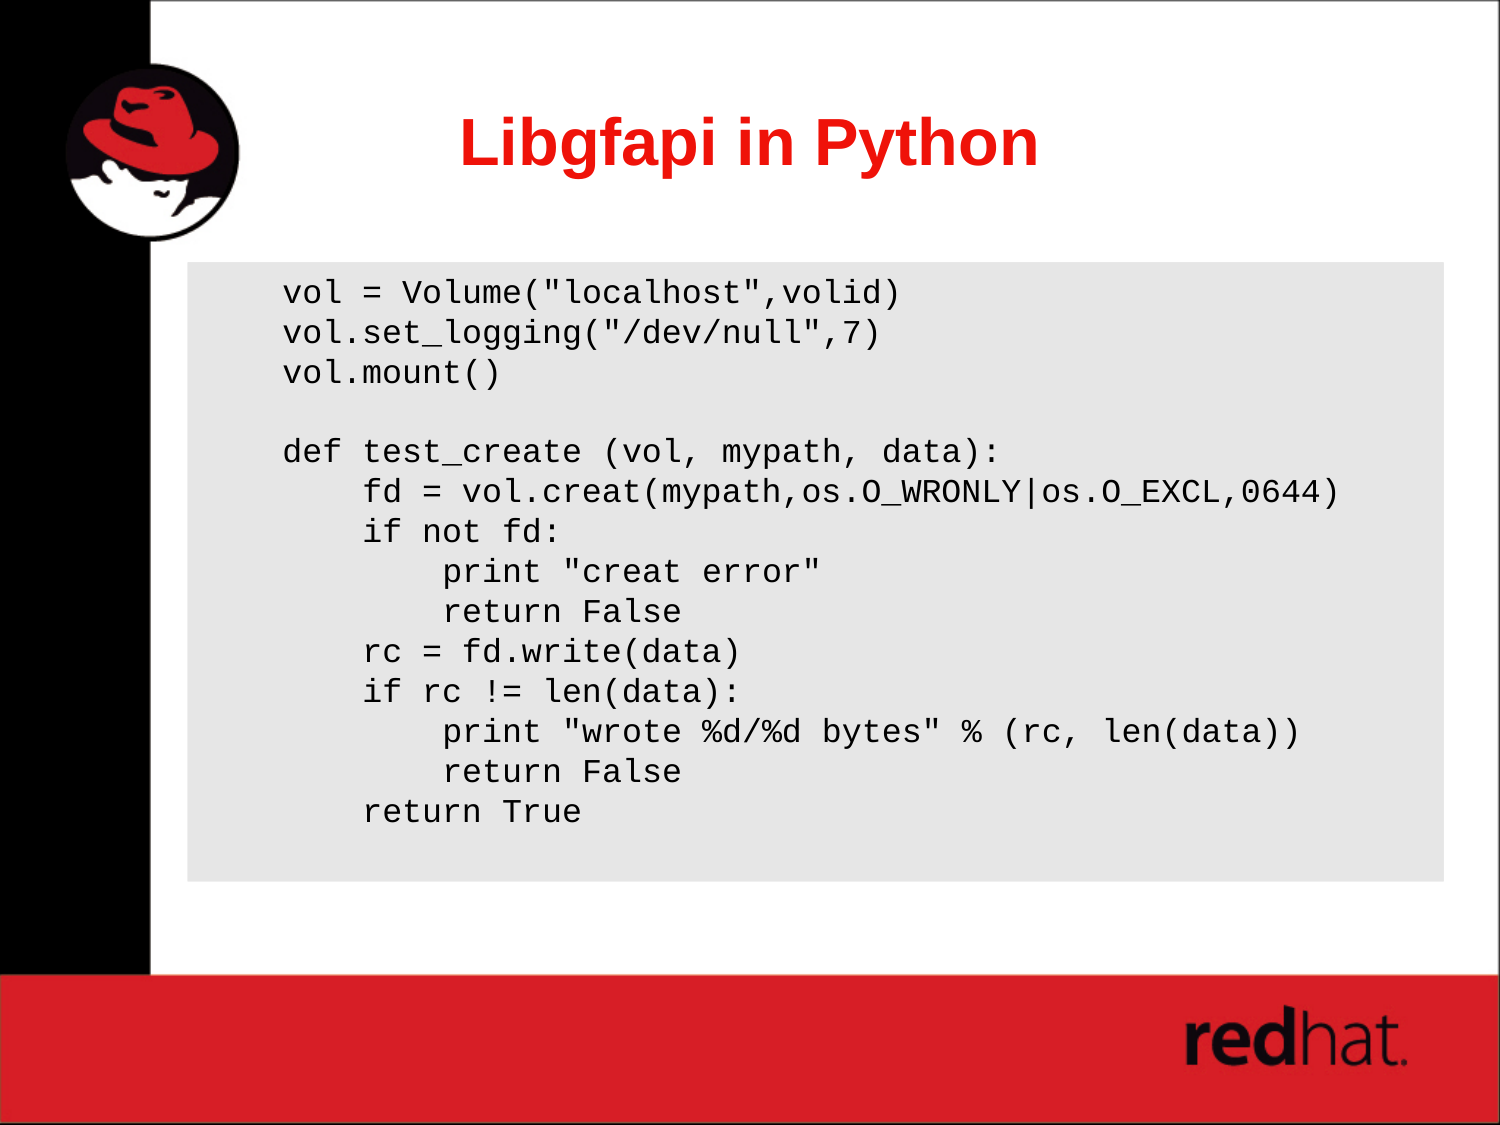

# Libgfapi in Python
 vol = Volume("localhost",volid)
 vol.set_logging("/dev/null",7)
 vol.mount()
 def test_create (vol, mypath, data):
 fd = vol.creat(mypath,os.O_WRONLY|os.O_EXCL,0644)
 if not fd:
 print "creat error"
 return False
 rc = fd.write(data)
 if rc != len(data):
 print "wrote %d/%d bytes" % (rc, len(data))
 return False
 return True